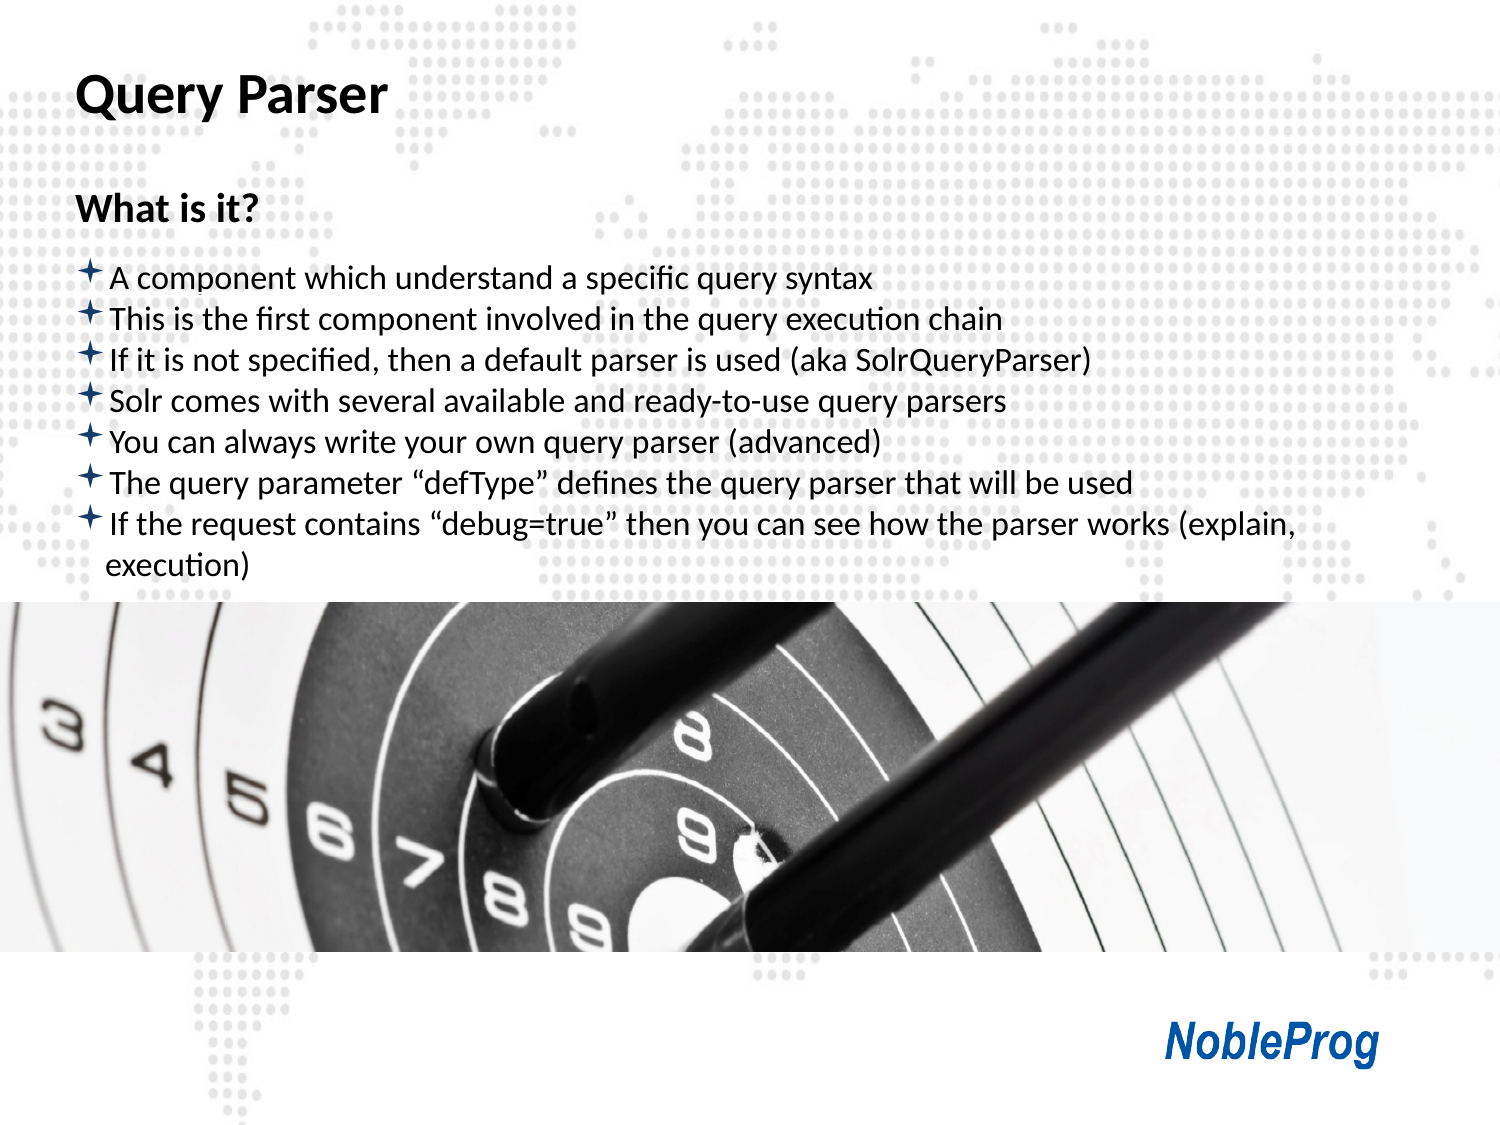

Query Parser
What is it?
A component which understand a specific query syntax
This is the first component involved in the query execution chain
If it is not specified, then a default parser is used (aka SolrQueryParser)
Solr comes with several available and ready-to-use query parsers
You can always write your own query parser (advanced)
The query parameter “defType” defines the query parser that will be used
If the request contains “debug=true” then you can see how the parser works (explain, execution)